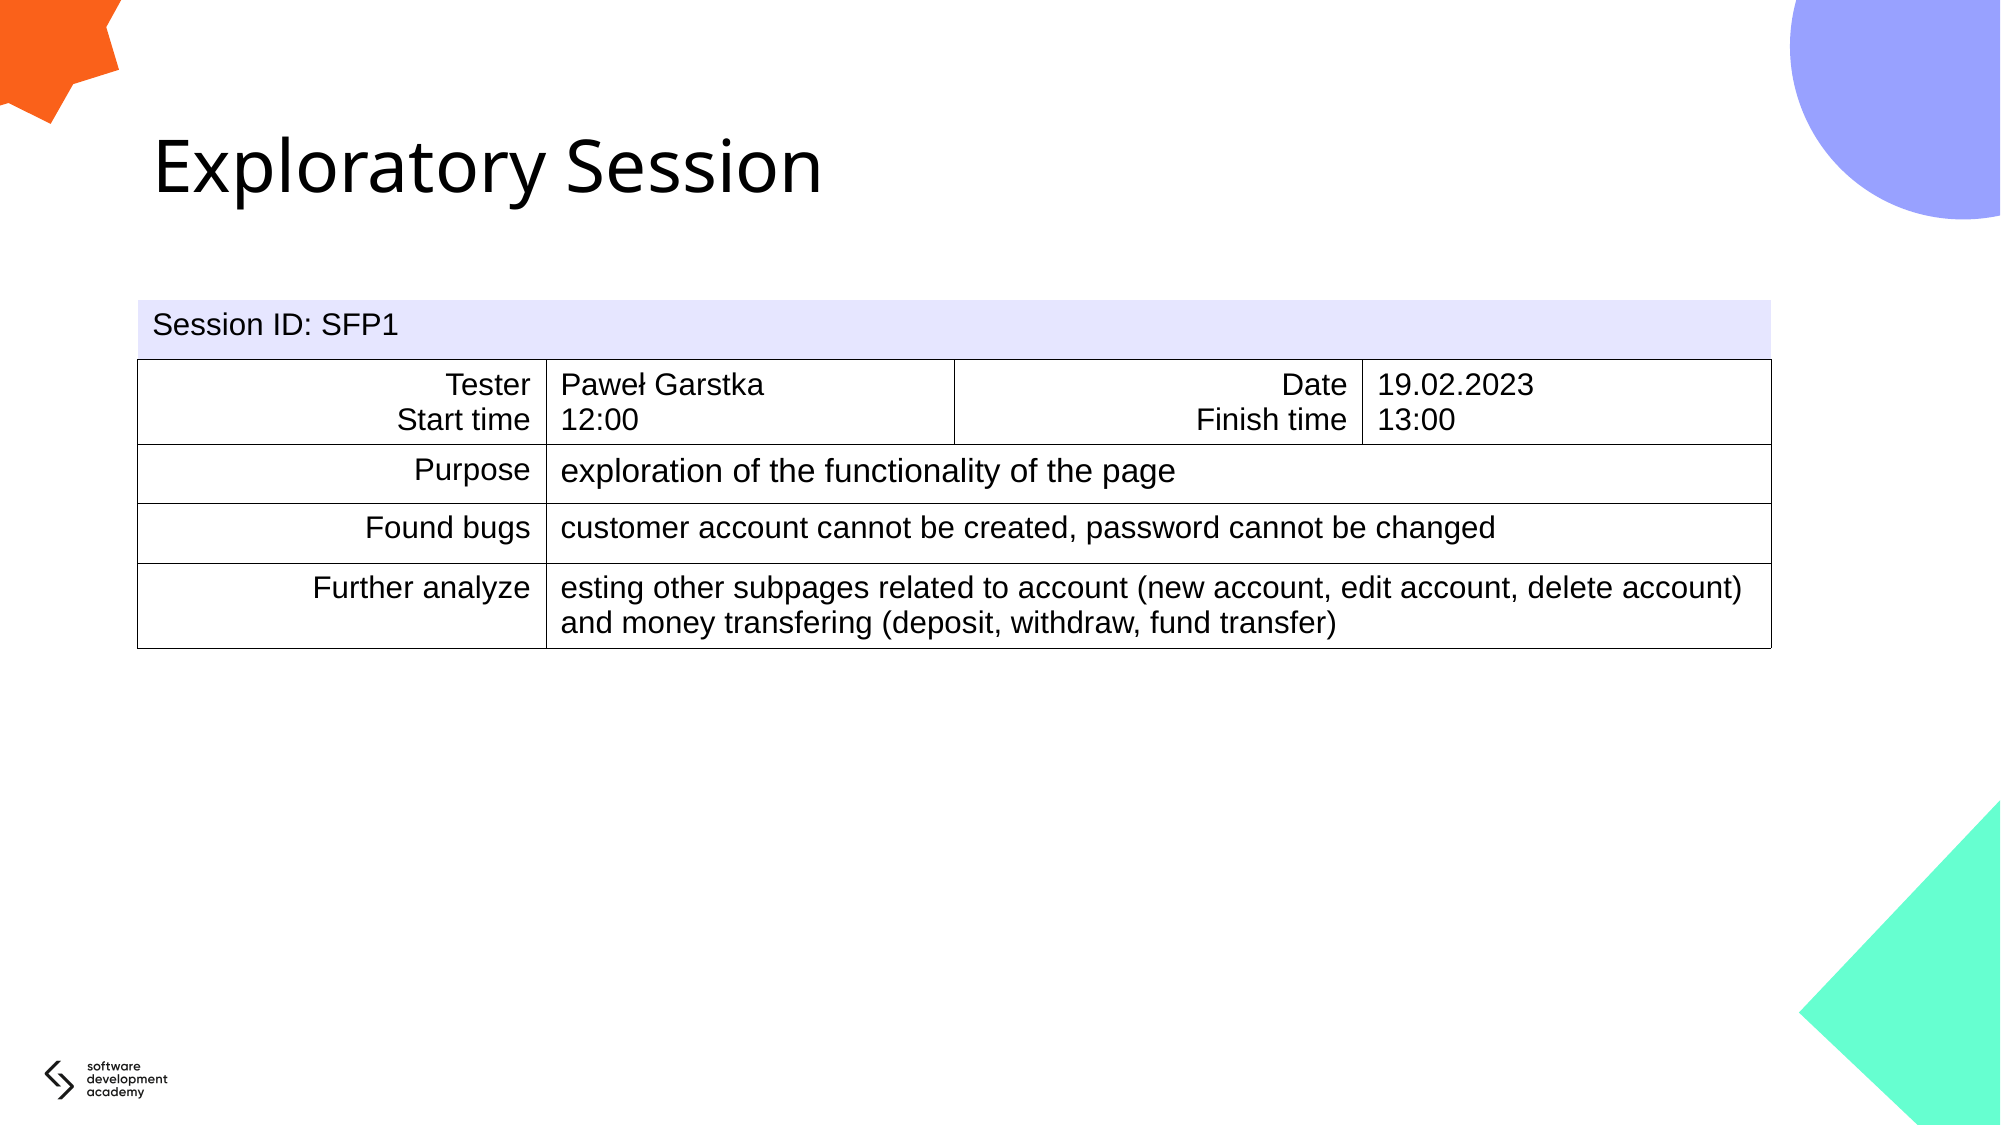

# Exploratory Session
| Session ID: SFP1 | | | |
| --- | --- | --- | --- |
| Tester Start time | Paweł Garstka 12:00 | Date Finish time | 19.02.2023 13:00 |
| Purpose | exploration of the functionality of the page | | |
| Found bugs | customer account cannot be created, password cannot be changed | | |
| Further analyze | esting other subpages related to account (new account, edit account, delete account) and money transfering (deposit, withdraw, fund transfer) | | |